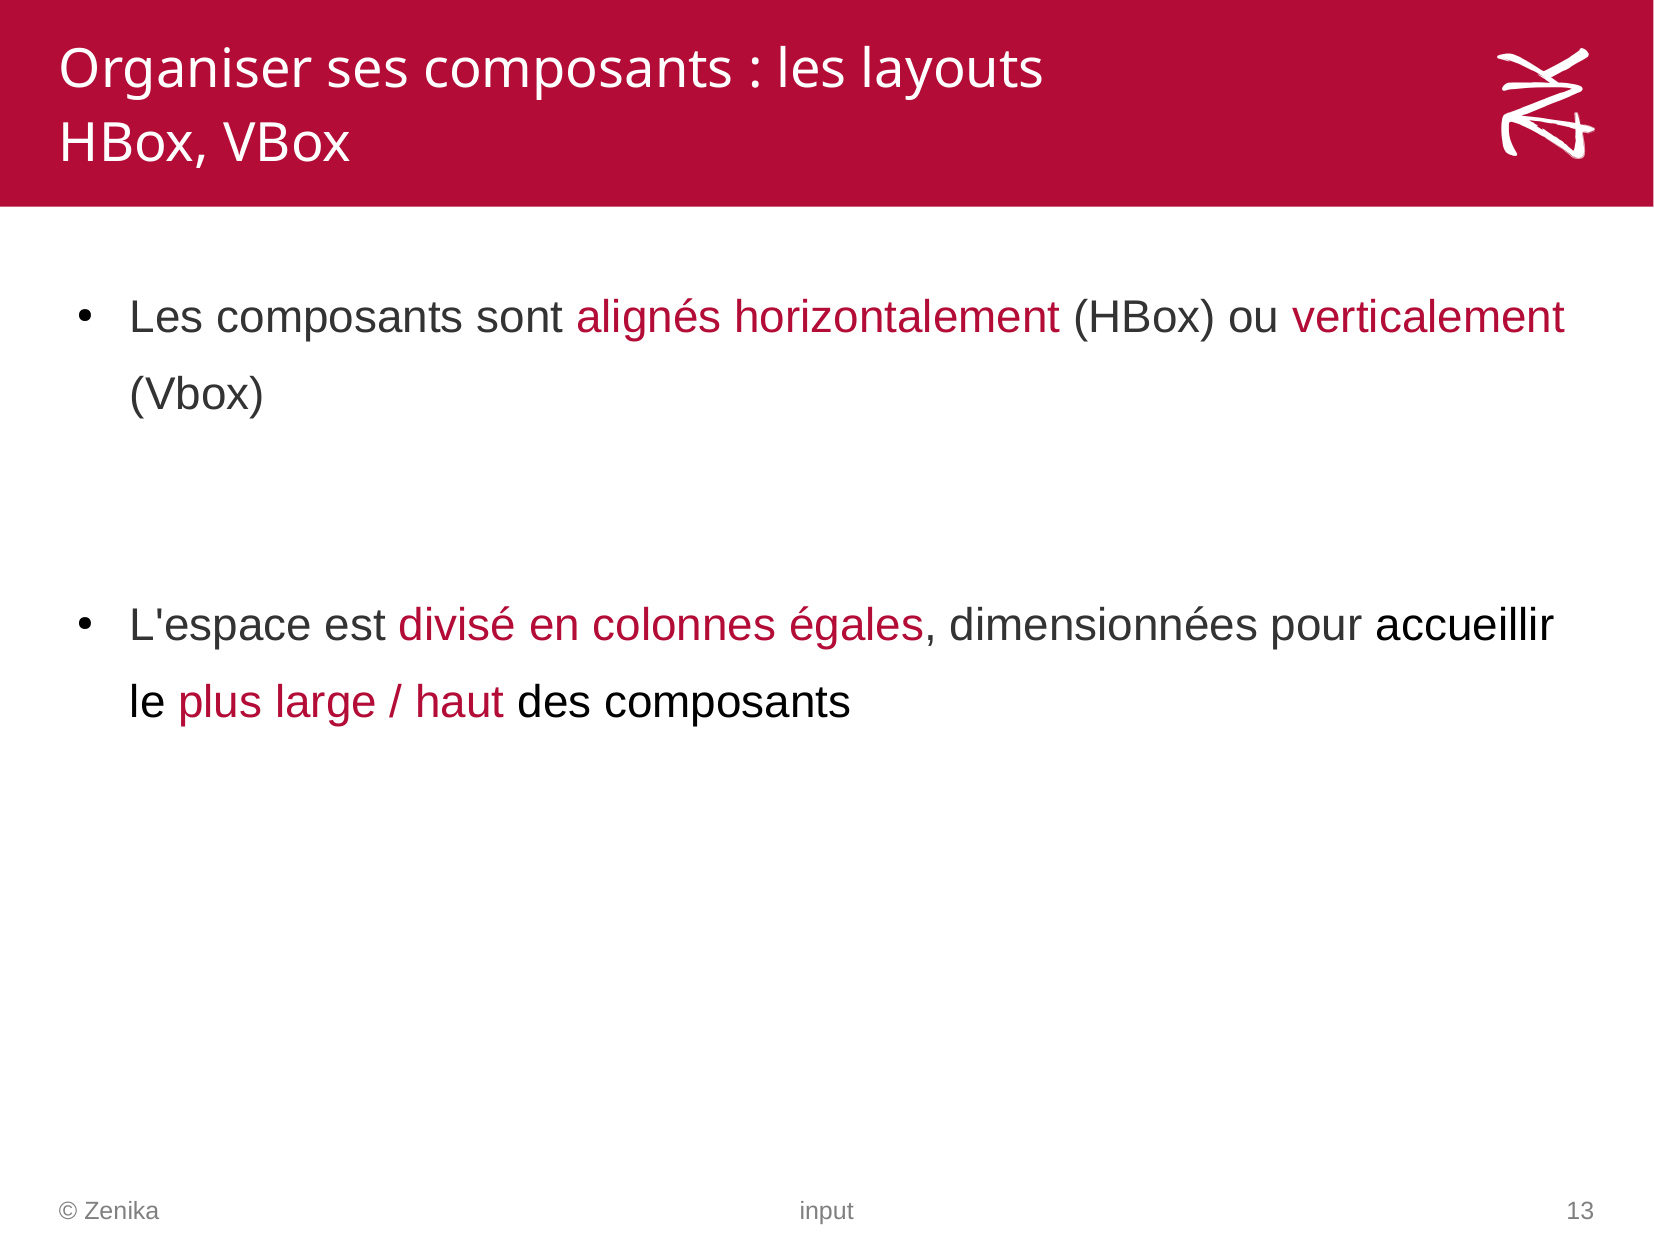

# Organiser ses composants : les layouts HBox, VBox
Les composants sont alignés horizontalement (HBox) ou verticalement (Vbox)
L'espace est divisé en colonnes égales, dimensionnées pour accueillir le plus large / haut des composants